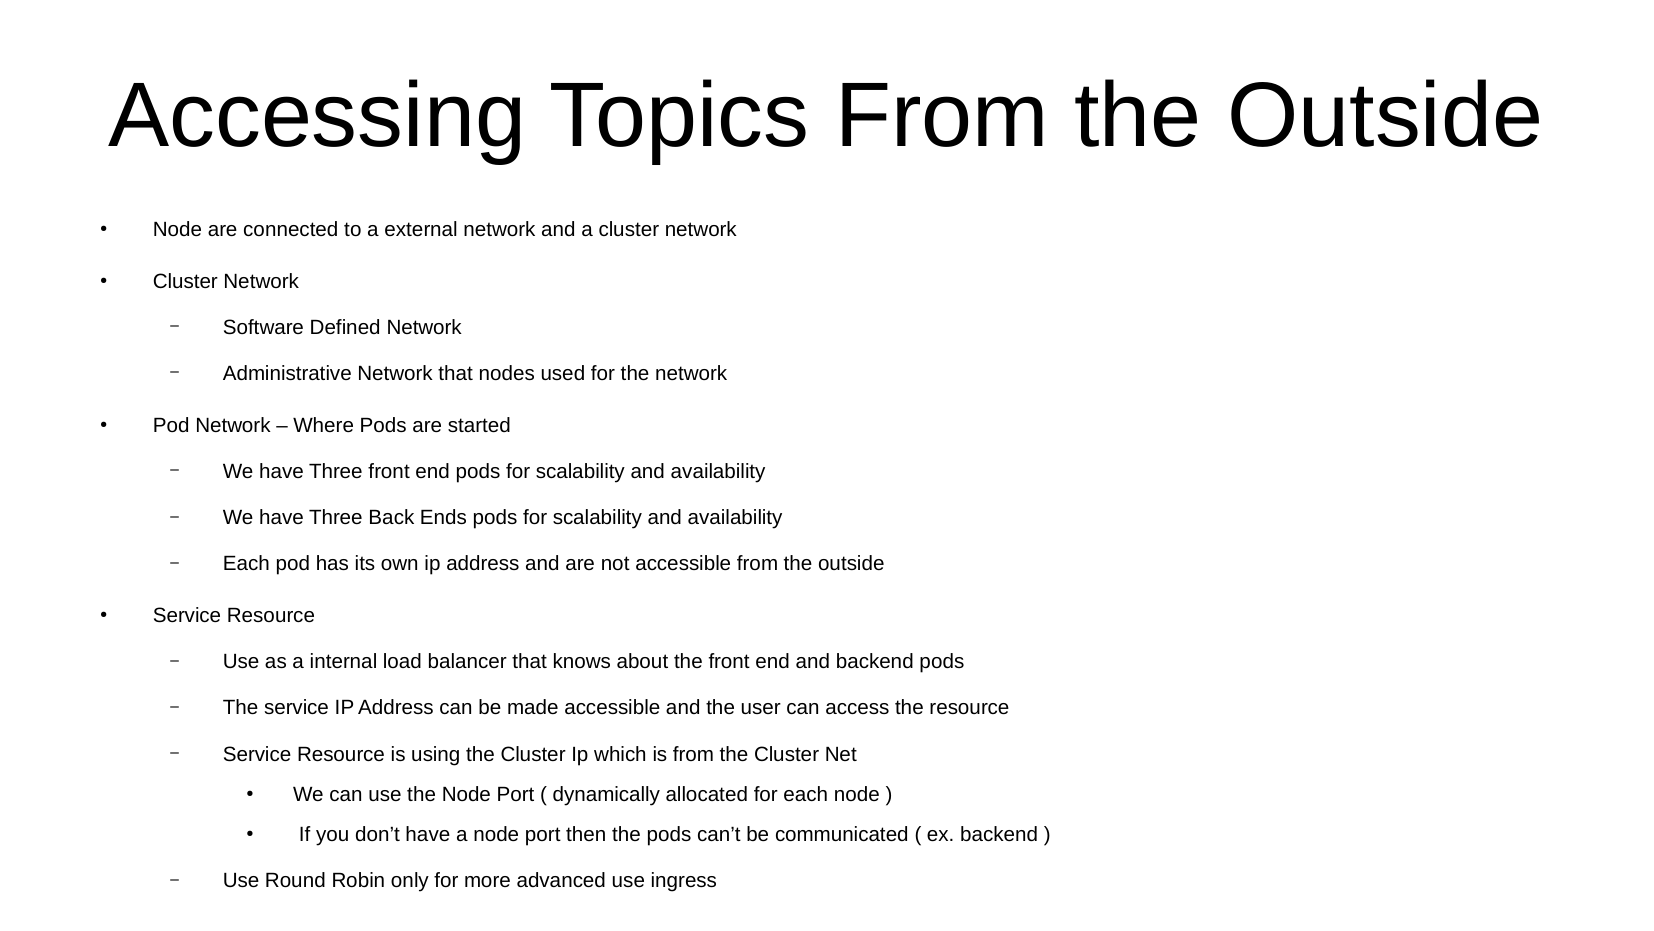

# Accessing Topics From the Outside
Node are connected to a external network and a cluster network
Cluster Network
Software Defined Network
Administrative Network that nodes used for the network
Pod Network – Where Pods are started
We have Three front end pods for scalability and availability
We have Three Back Ends pods for scalability and availability
Each pod has its own ip address and are not accessible from the outside
Service Resource
Use as a internal load balancer that knows about the front end and backend pods
The service IP Address can be made accessible and the user can access the resource
Service Resource is using the Cluster Ip which is from the Cluster Net
We can use the Node Port ( dynamically allocated for each node )
 If you don’t have a node port then the pods can’t be communicated ( ex. backend )
Use Round Robin only for more advanced use ingress